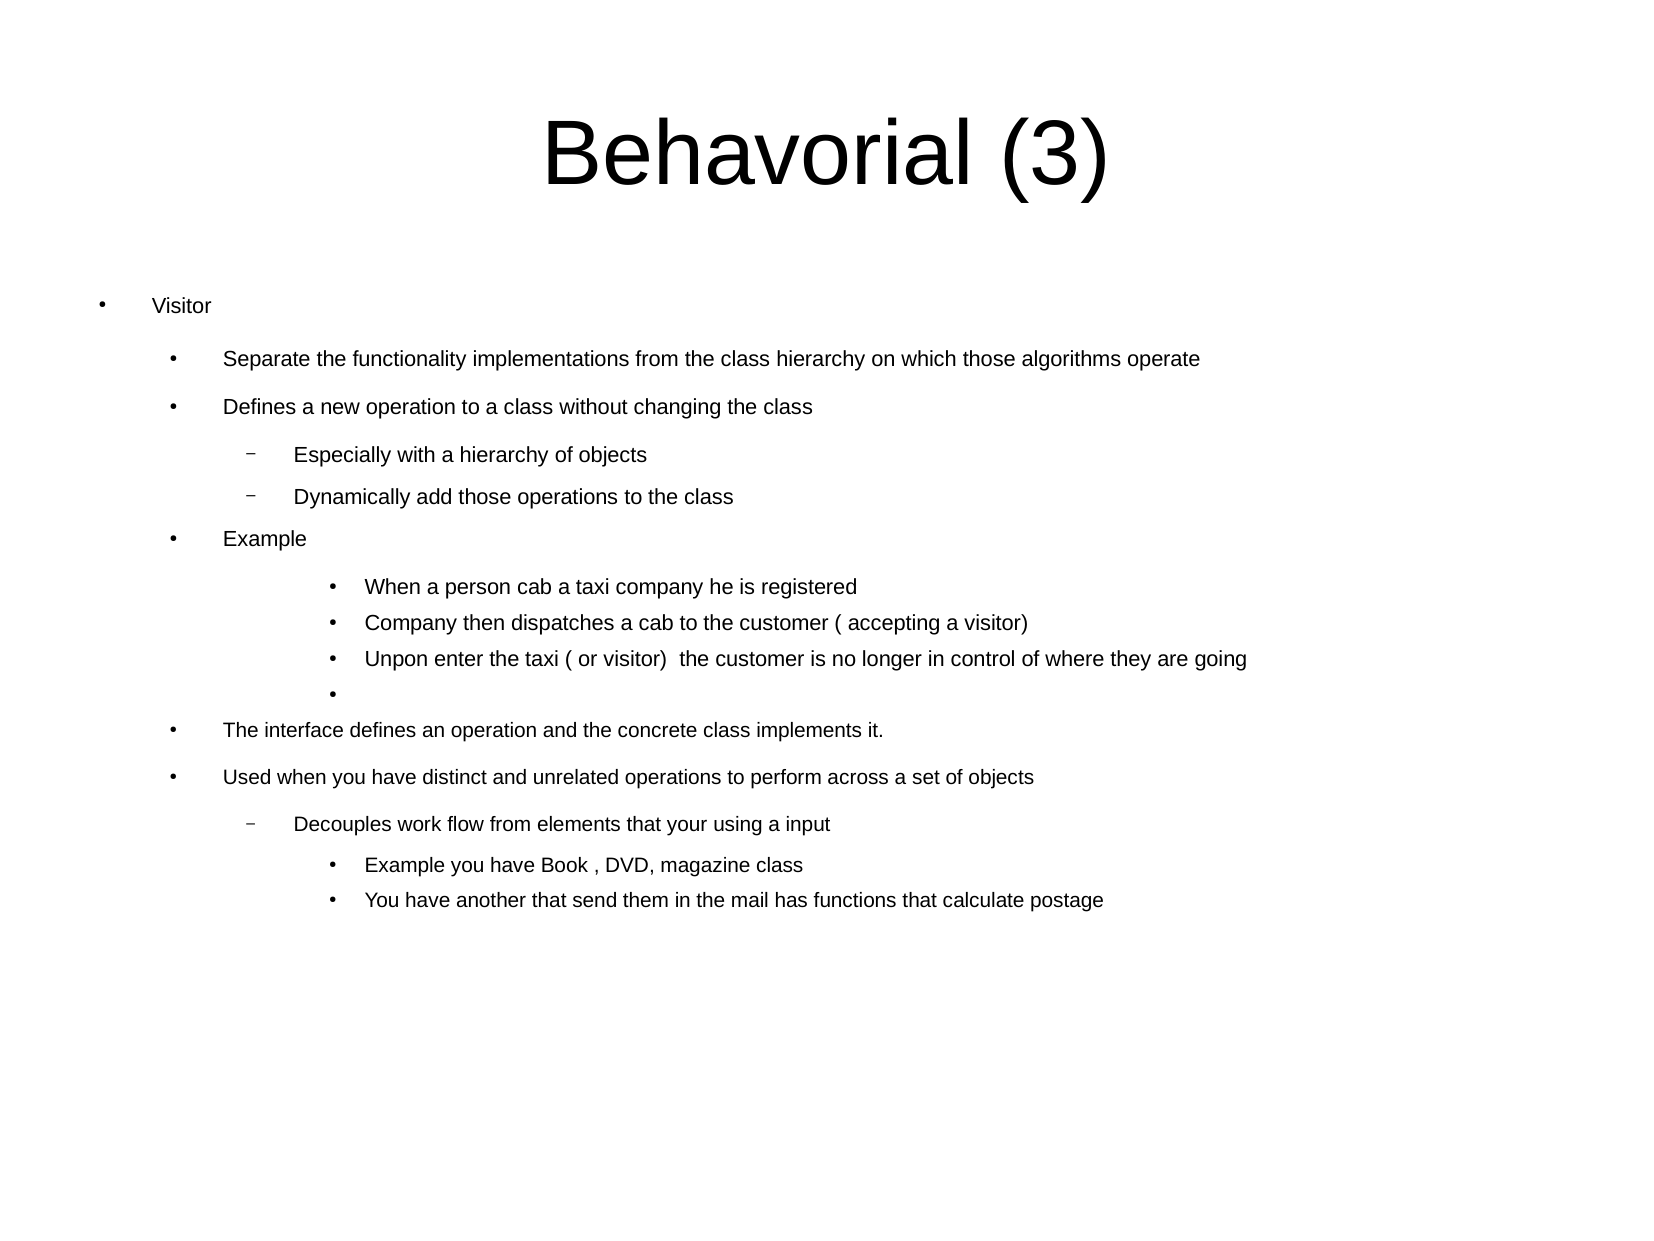

# Behavorial (3)
Visitor
Separate the functionality implementations from the class hierarchy on which those algorithms operate
Defines a new operation to a class without changing the class
Especially with a hierarchy of objects
Dynamically add those operations to the class
Example
When a person cab a taxi company he is registered
Company then dispatches a cab to the customer ( accepting a visitor)
Unpon enter the taxi ( or visitor) the customer is no longer in control of where they are going
The interface defines an operation and the concrete class implements it.
Used when you have distinct and unrelated operations to perform across a set of objects
Decouples work flow from elements that your using a input
Example you have Book , DVD, magazine class
You have another that send them in the mail has functions that calculate postage